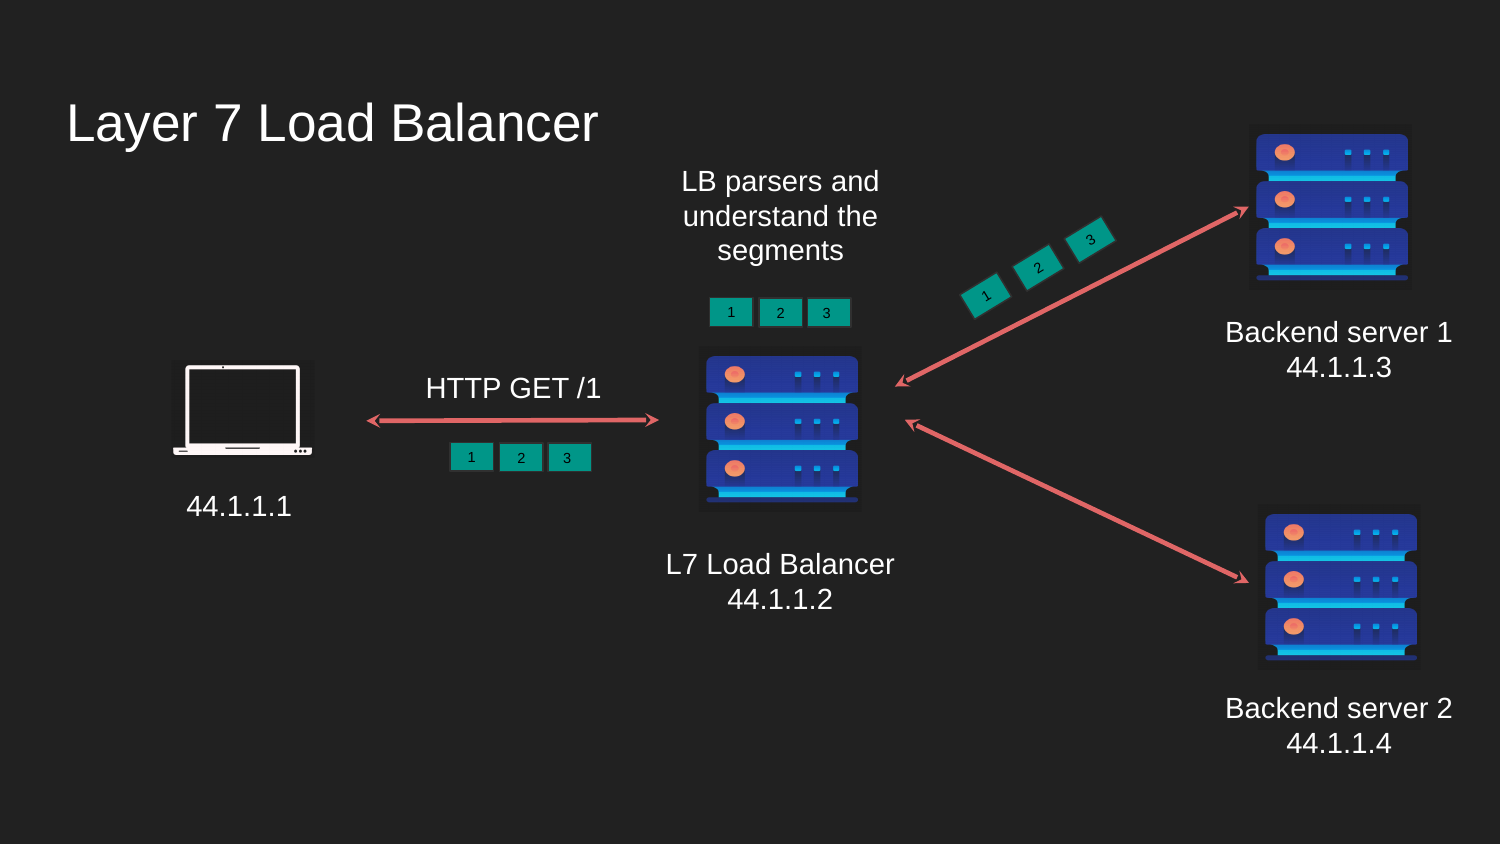

# Layer 7 Load Balancer
LB parsers and understand the segments
3
2
1
1
Backend server 1
44.1.1.3
2
3
HTTP GET /1
1
2
3
44.1.1.1
L7 Load Balancer
44.1.1.2
Backend server 2
44.1.1.4